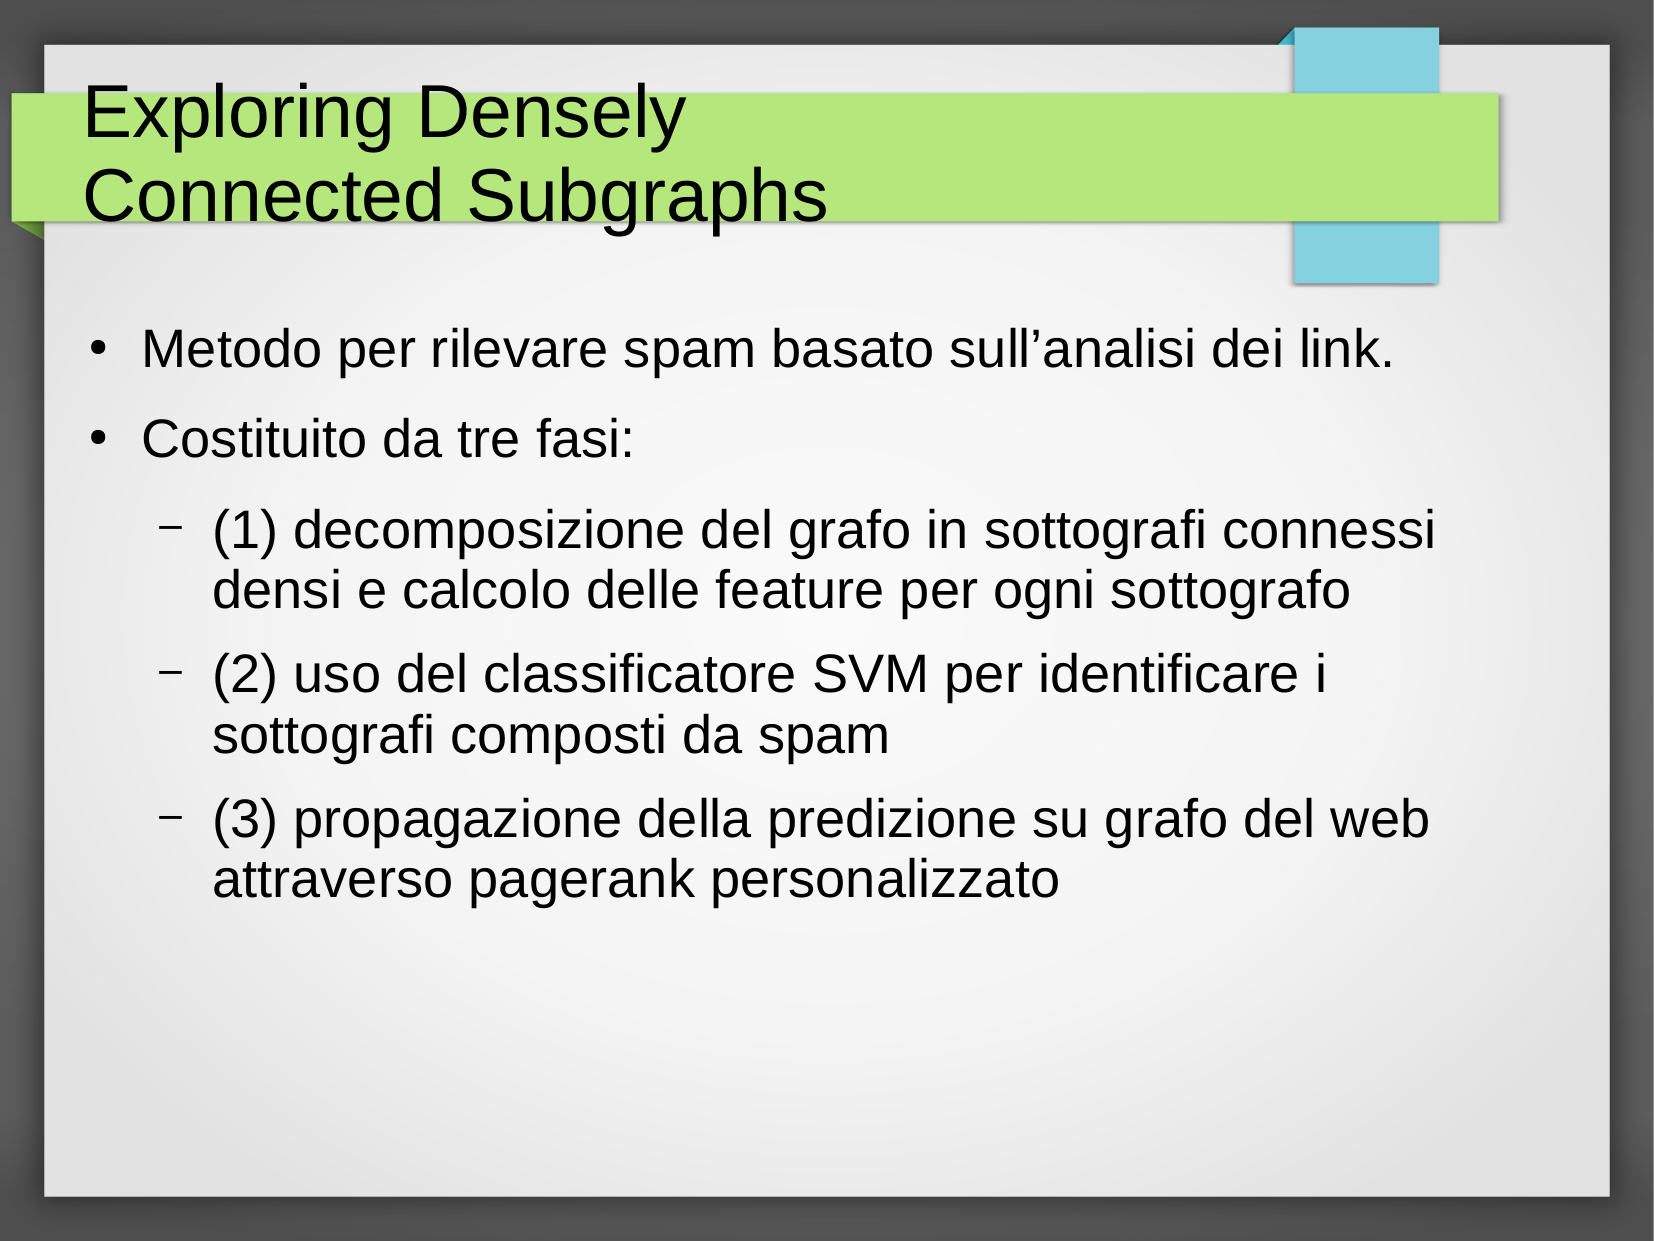

# Exploring Densely Connected Subgraphs
Metodo per rilevare spam basato sull’analisi dei link.
Costituito da tre fasi:
(1) decomposizione del grafo in sottografi connessi densi e calcolo delle feature per ogni sottografo
(2) uso del classificatore SVM per identificare i sottografi composti da spam
(3) propagazione della predizione su grafo del web attraverso pagerank personalizzato